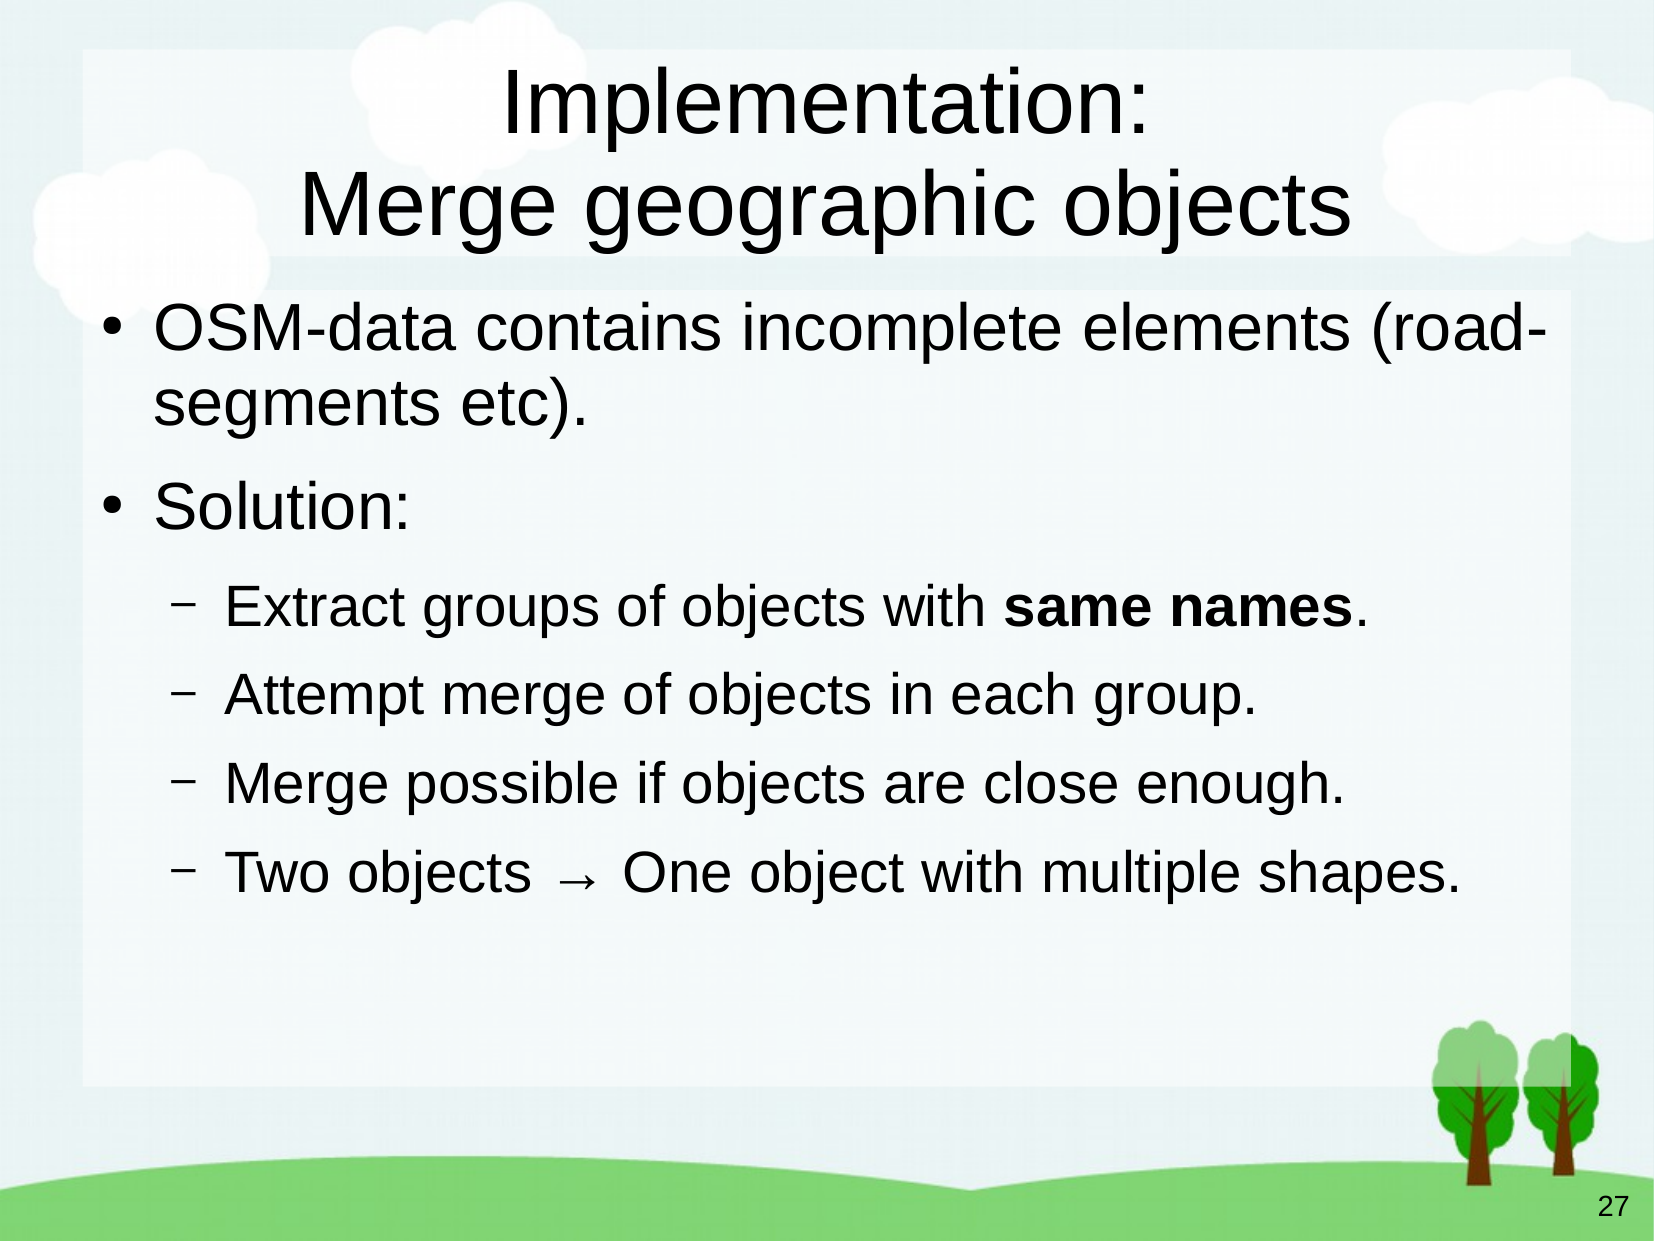

# Implementation: Merge geographic objects
OSM-data contains incomplete elements (road-segments etc).
Solution:
Extract groups of objects with same names.
Attempt merge of objects in each group.
Merge possible if objects are close enough.
Two objects → One object with multiple shapes.
27